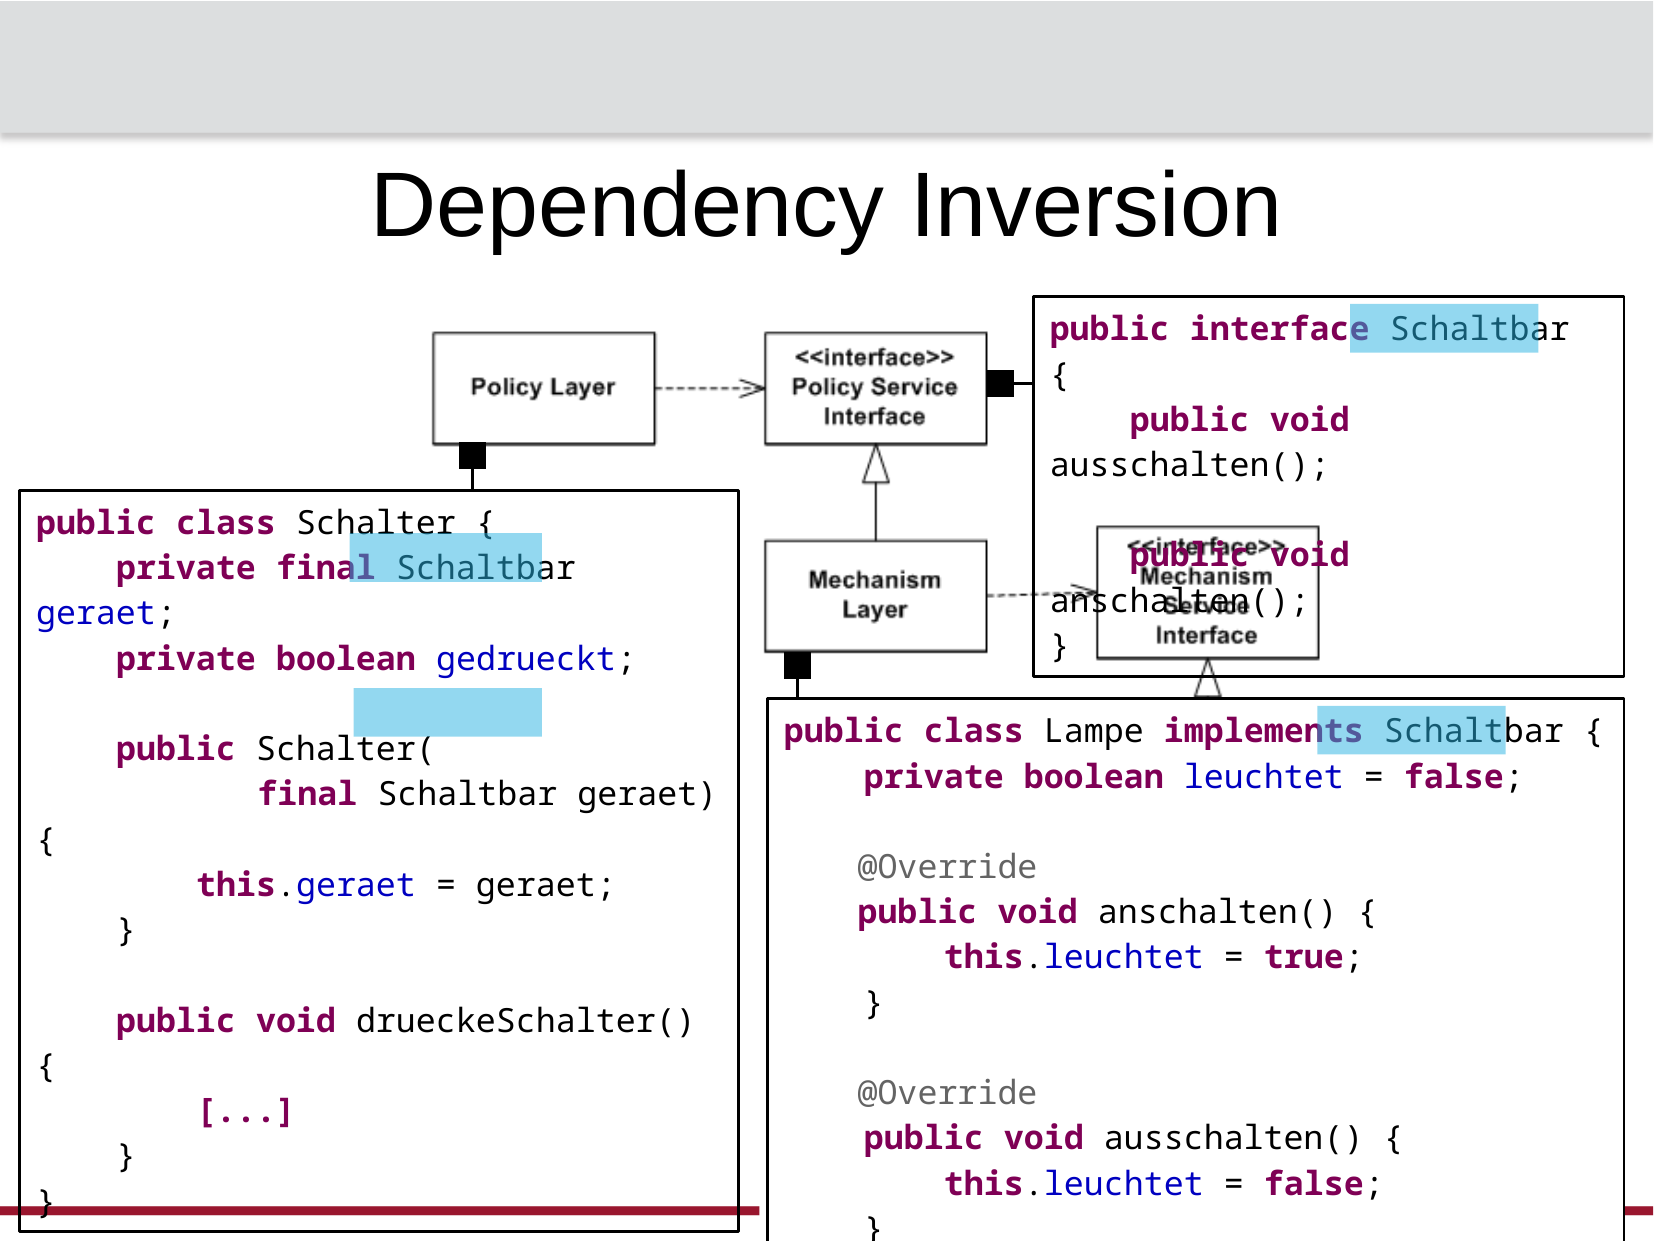

# Dependency Inversion
public interface Schaltbar {
 public void ausschalten();
 public void anschalten();
}
public class Schalter {
 private final Schaltbar geraet;
 private boolean gedrueckt;
 public Schalter(
			final Schaltbar geraet) {
 this.geraet = geraet;
 }
 public void drueckeSchalter() {
 [...]
 }
}
public class Lampe implements Schaltbar {
 private boolean leuchtet = false;
	@Override
	public void anschalten() {
 this.leuchtet = true;
 }
	@Override
 public void ausschalten() {
 this.leuchtet = false;
 }
}